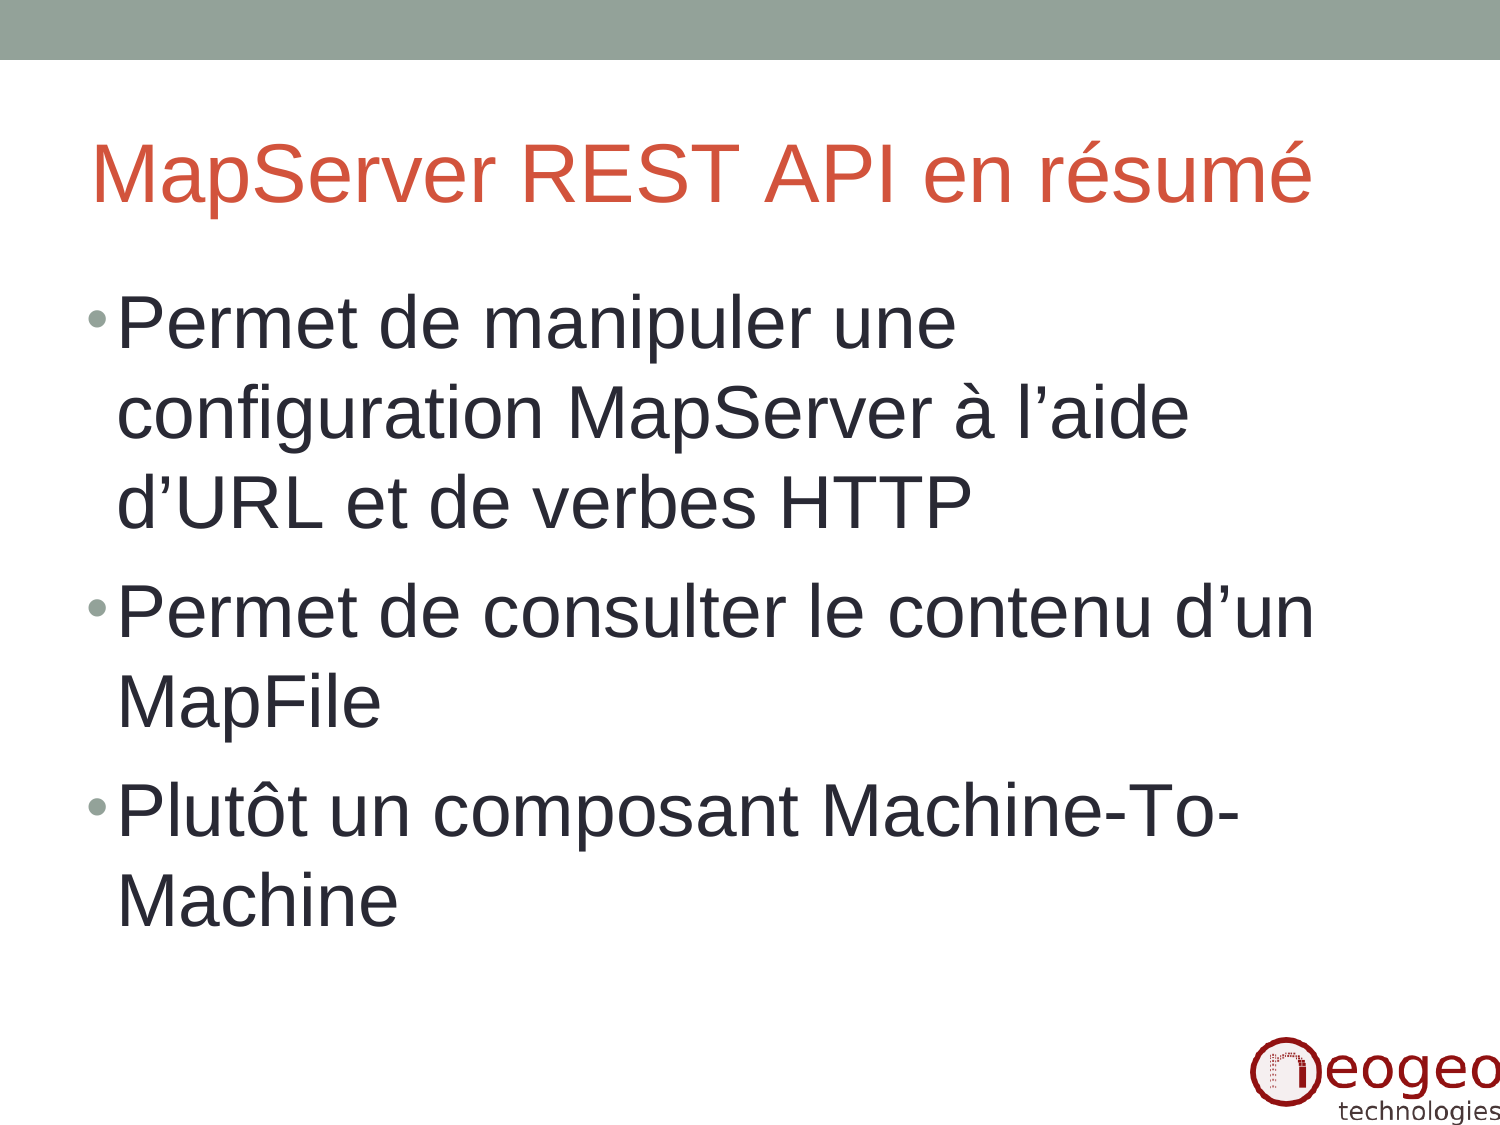

# MapServer REST API en résumé
Permet de manipuler une configuration MapServer à l’aide d’URL et de verbes HTTP
Permet de consulter le contenu d’un MapFile
Plutôt un composant Machine-To-Machine